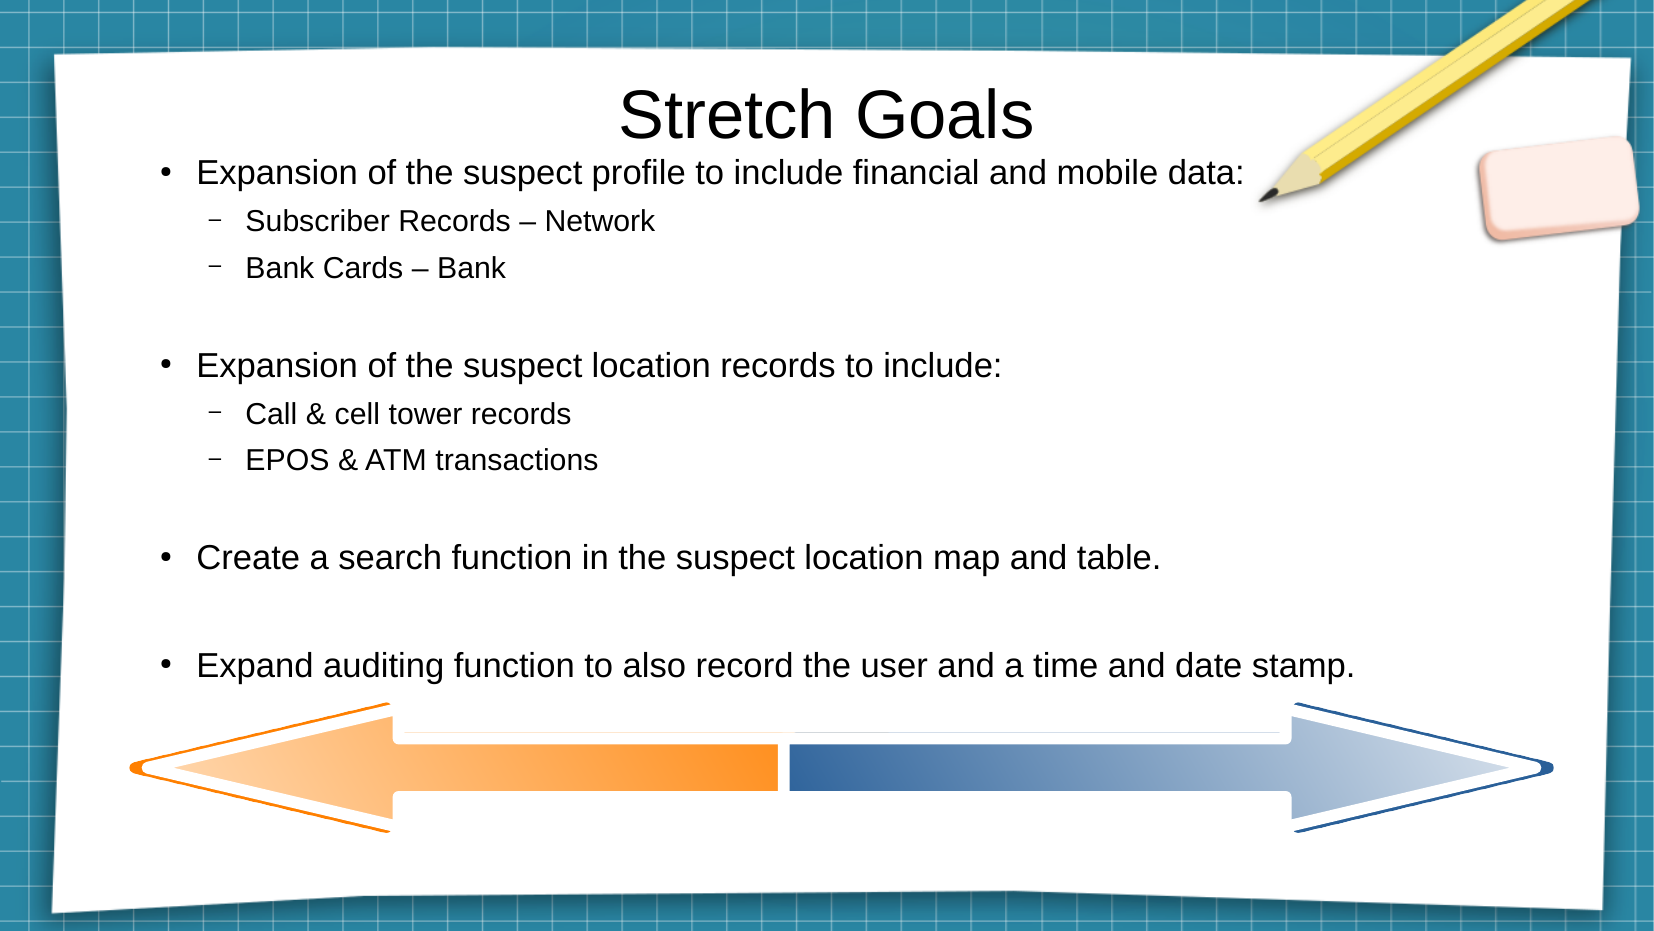

# Stretch Goals
Expansion of the suspect profile to include financial and mobile data:
Subscriber Records – Network
Bank Cards – Bank
Expansion of the suspect location records to include:
Call & cell tower records
EPOS & ATM transactions
Create a search function in the suspect location map and table.
Expand auditing function to also record the user and a time and date stamp.